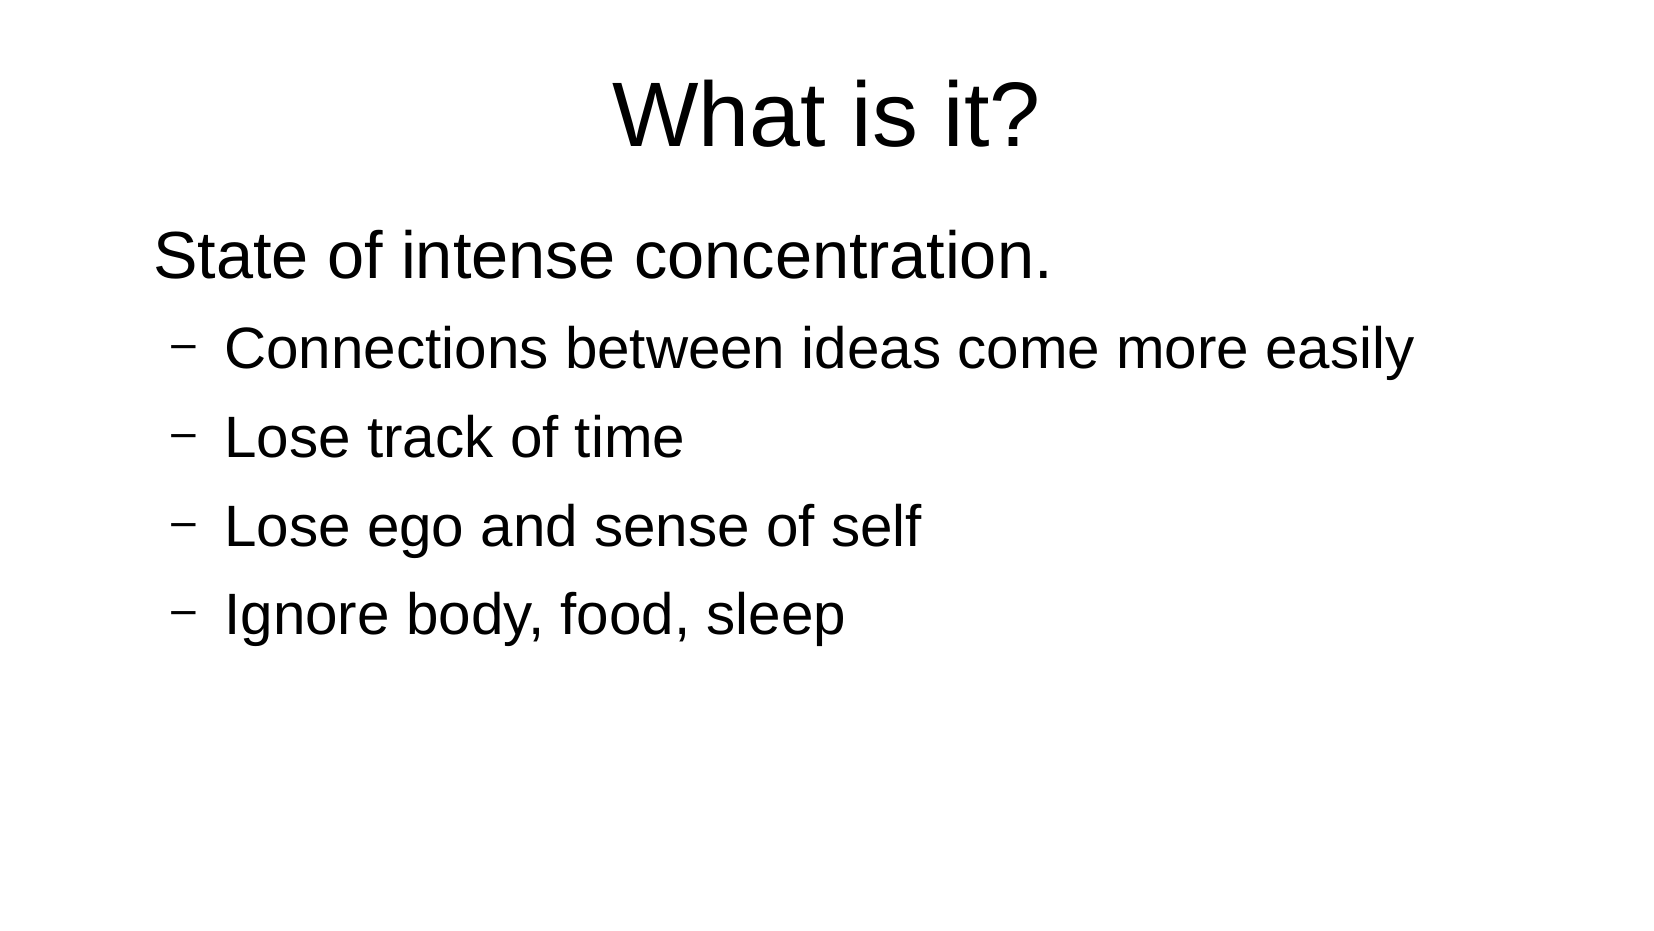

# What is it?
State of intense concentration.
Connections between ideas come more easily
Lose track of time
Lose ego and sense of self
Ignore body, food, sleep